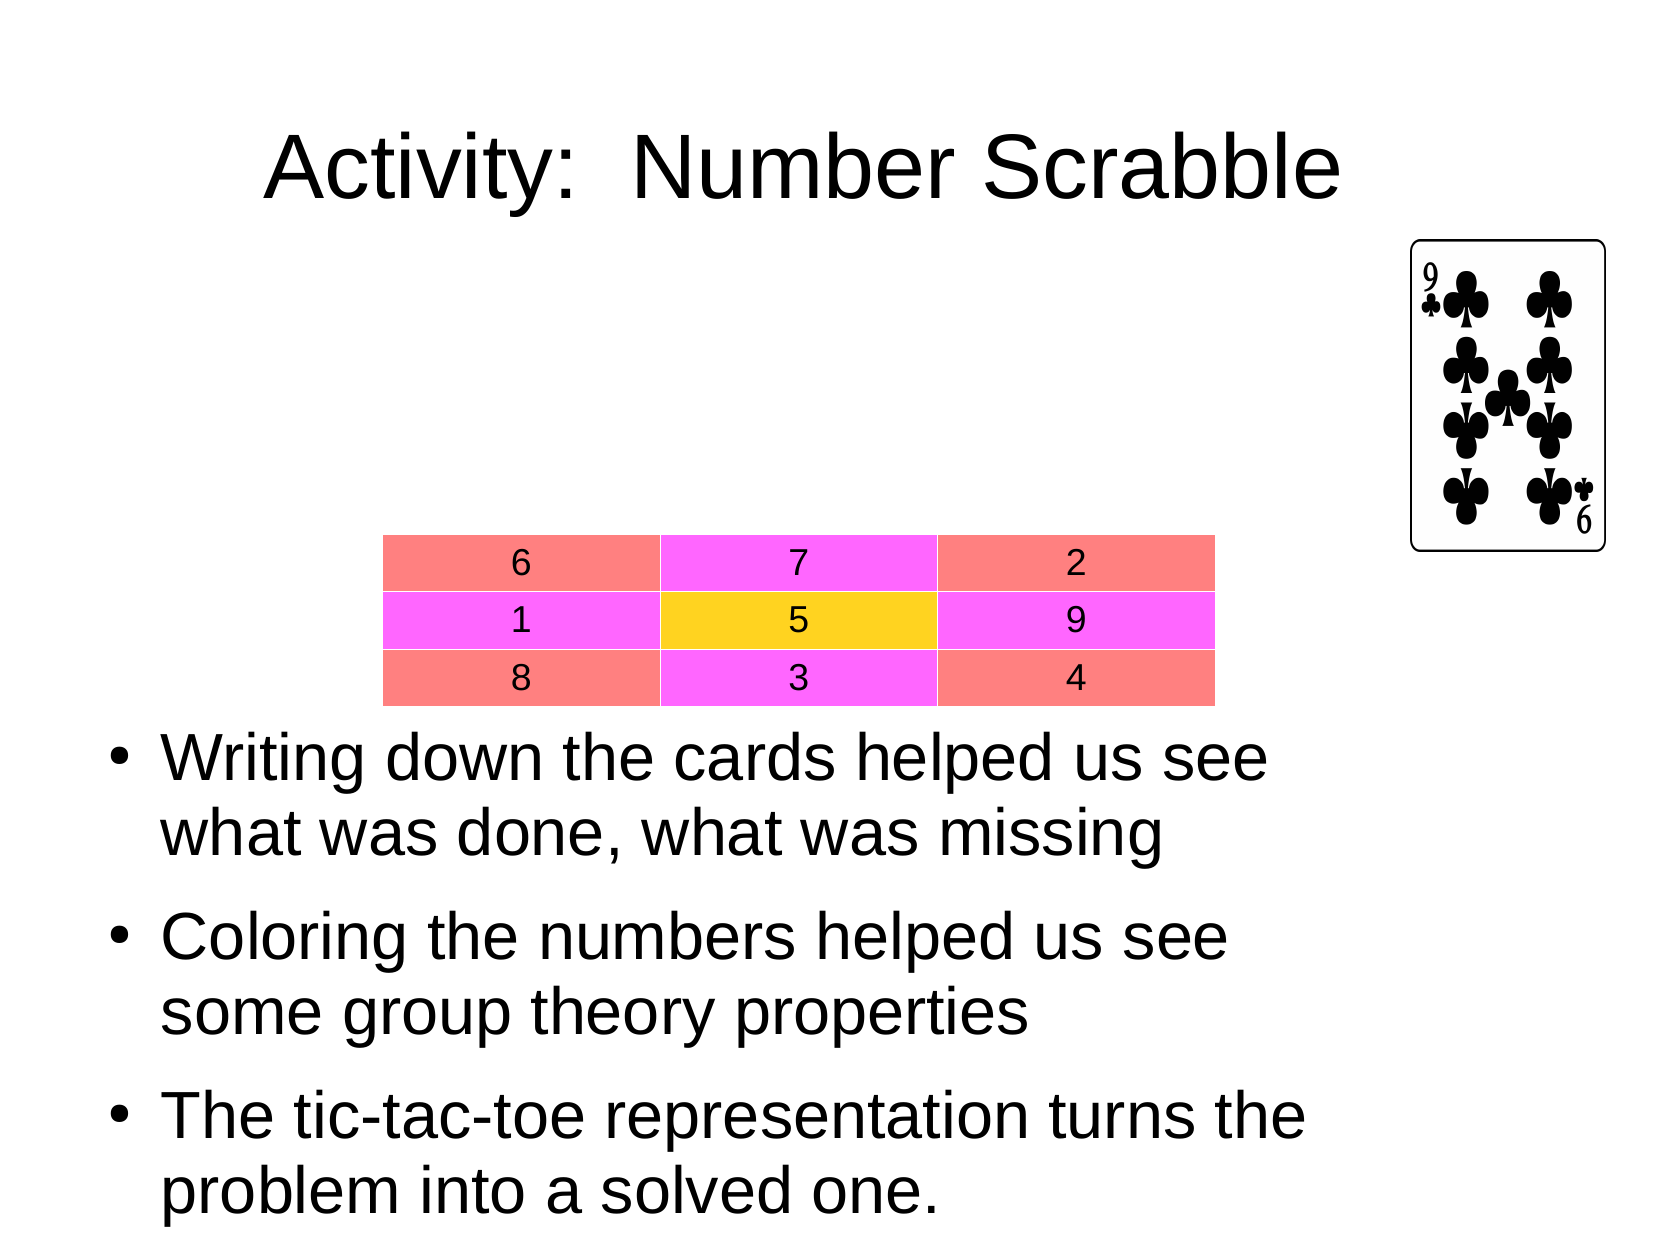

# Activity: Number Scrabble
| 6 | 7 | 2 |
| --- | --- | --- |
| 1 | 5 | 9 |
| 8 | 3 | 4 |
Writing down the cards helped us see what was done, what was missing
Coloring the numbers helped us see some group theory properties
The tic-tac-toe representation turns the problem into a solved one.